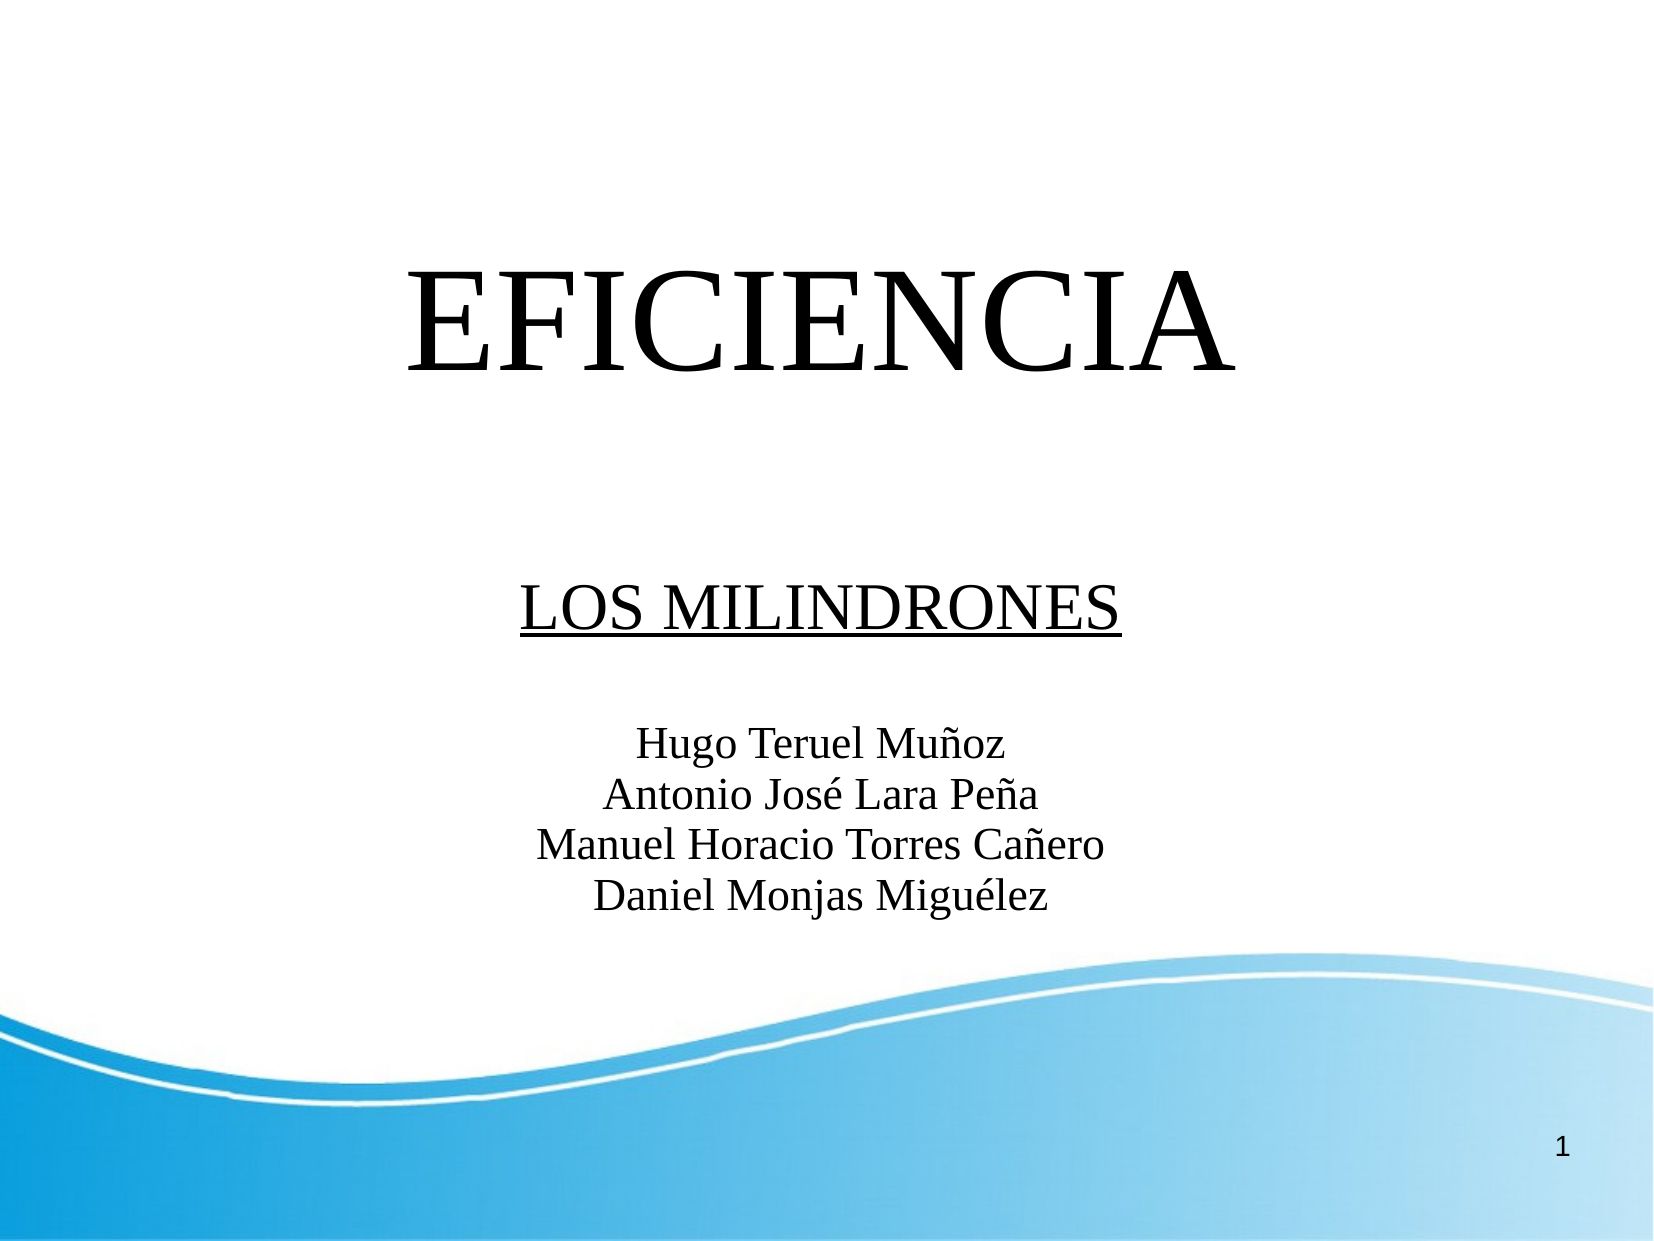

# EFICIENCIA LOS MILINDRONES Hugo Teruel Muñoz Antonio José Lara Peña Manuel Horacio Torres Cañero Daniel Monjas Miguélez
1